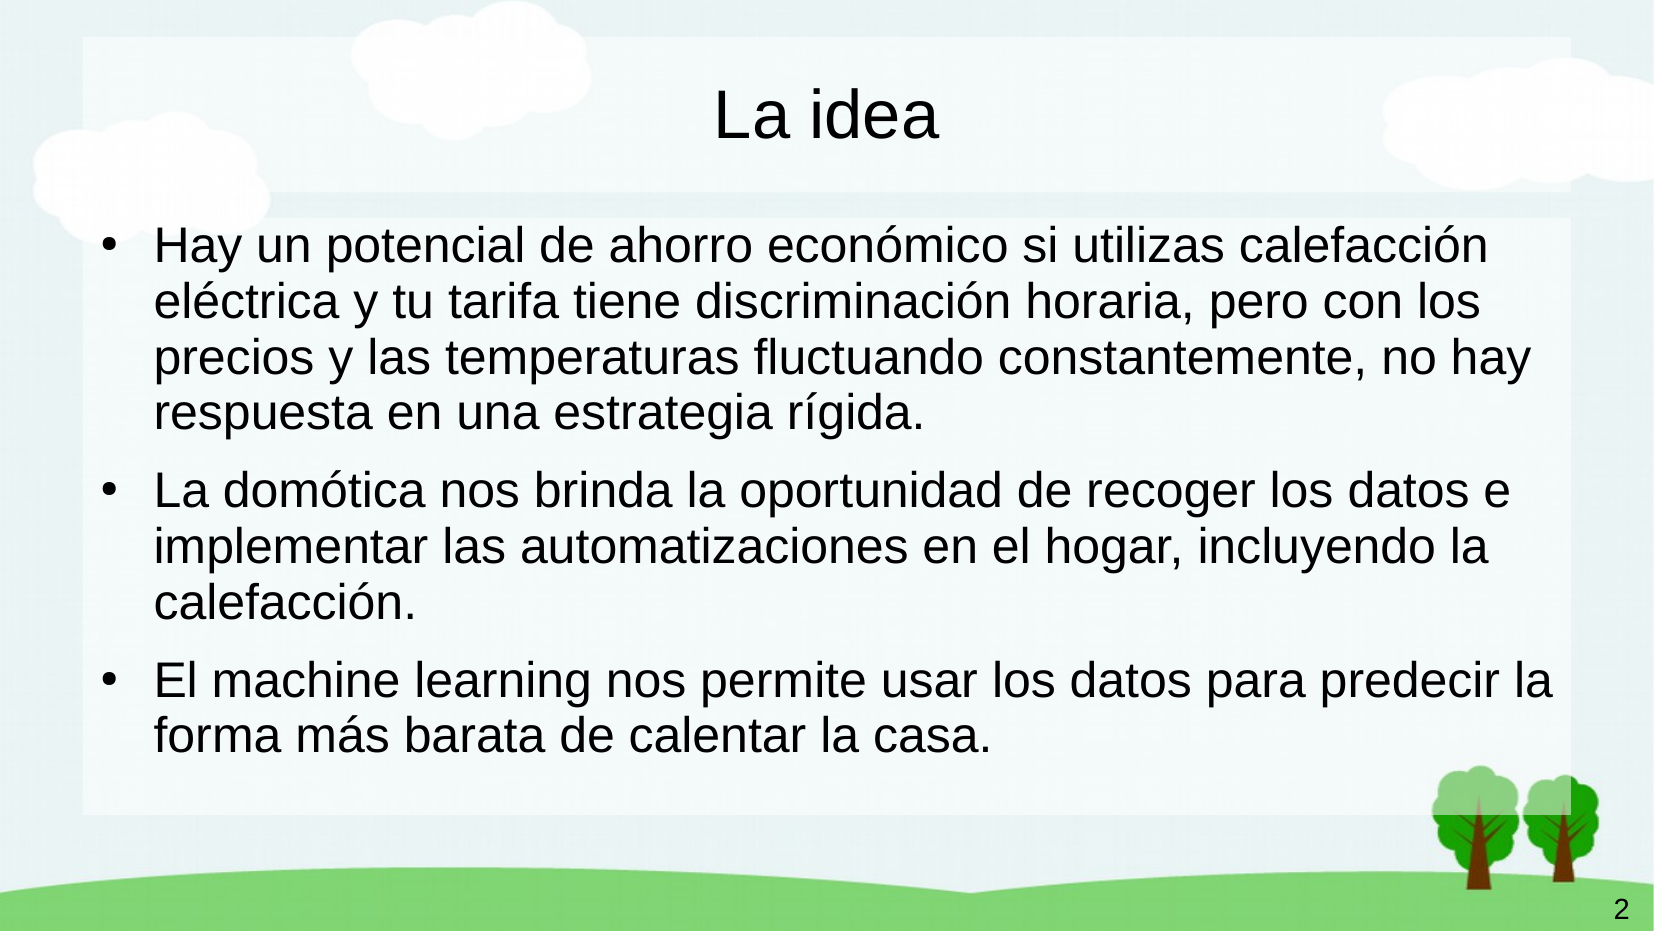

# La idea
Hay un potencial de ahorro económico si utilizas calefacción eléctrica y tu tarifa tiene discriminación horaria, pero con los precios y las temperaturas fluctuando constantemente, no hay respuesta en una estrategia rígida.
La domótica nos brinda la oportunidad de recoger los datos e implementar las automatizaciones en el hogar, incluyendo la calefacción.
El machine learning nos permite usar los datos para predecir la forma más barata de calentar la casa.
2